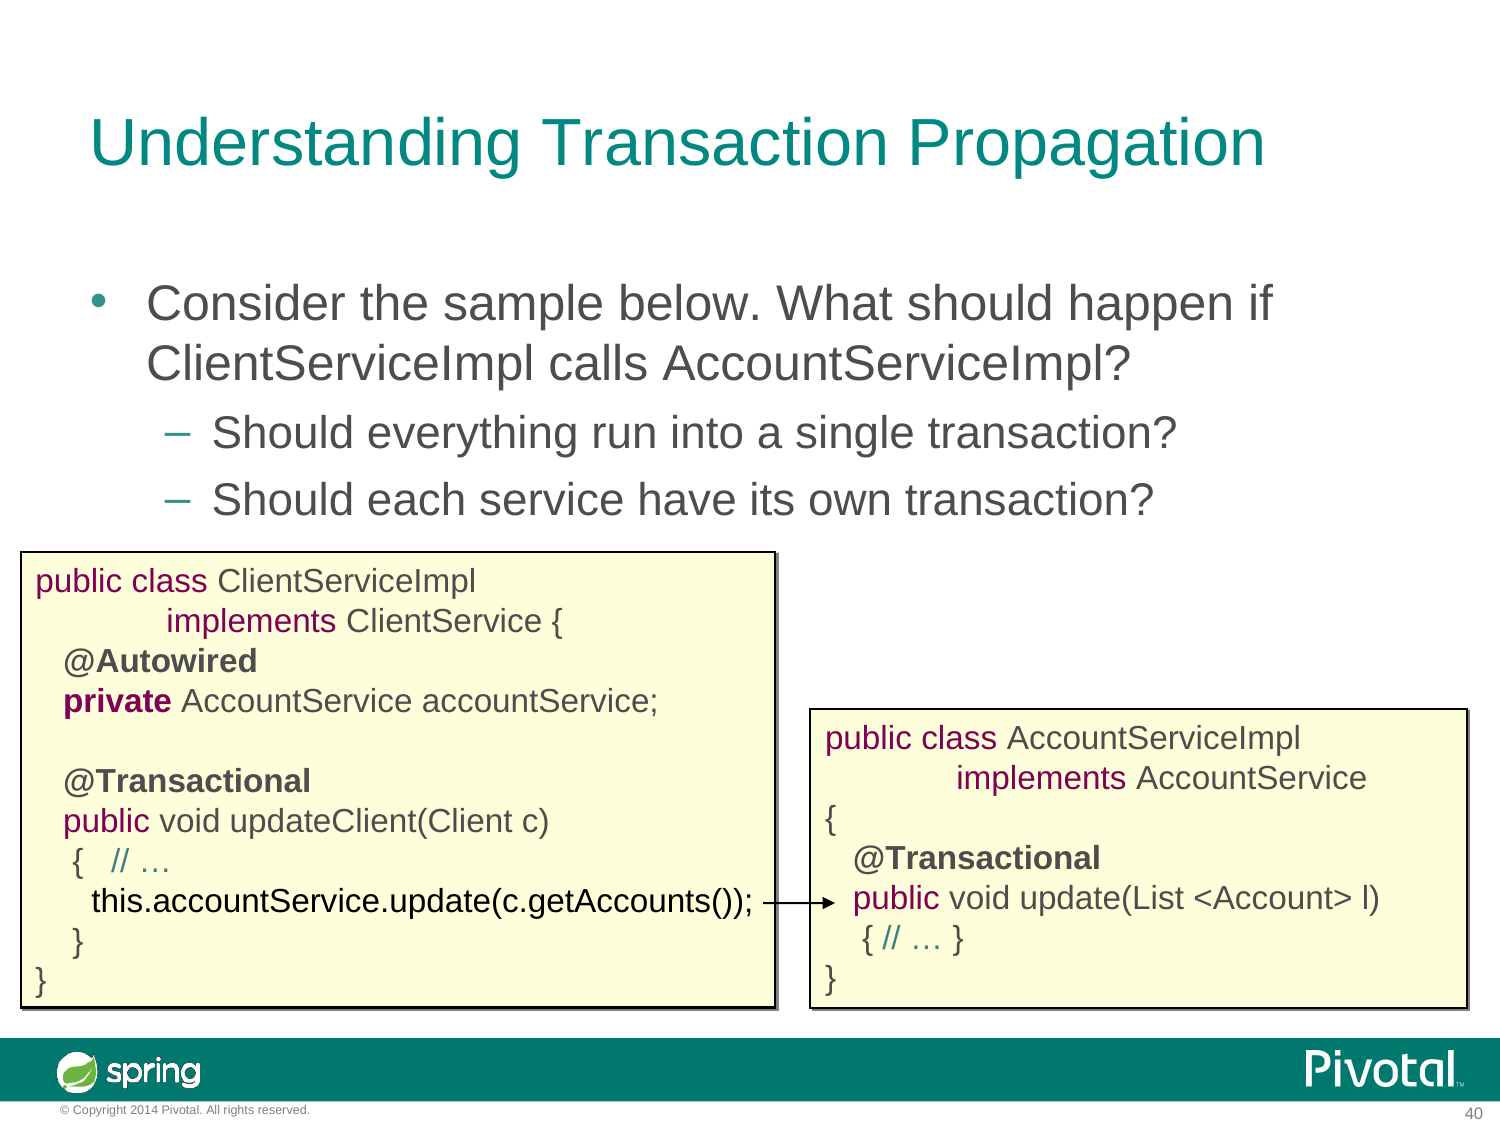

Understanding Transaction Propagation
# Consider the sample below. What should happen if ClientServiceImpl calls AccountServiceImpl?
Should everything run into a single transaction?
Should each service have its own transaction?
public class ClientServiceImpl
		implements ClientService {
 @Autowired
 private AccountService accountService;
 @Transactional
 public void updateClient(Client c)
 { // … 	 this.accountService.update(c.getAccounts());
 }
}
public class AccountServiceImpl
		implements AccountService
{
 @Transactional
 public void update(List <Account> l)
 { // … }
}